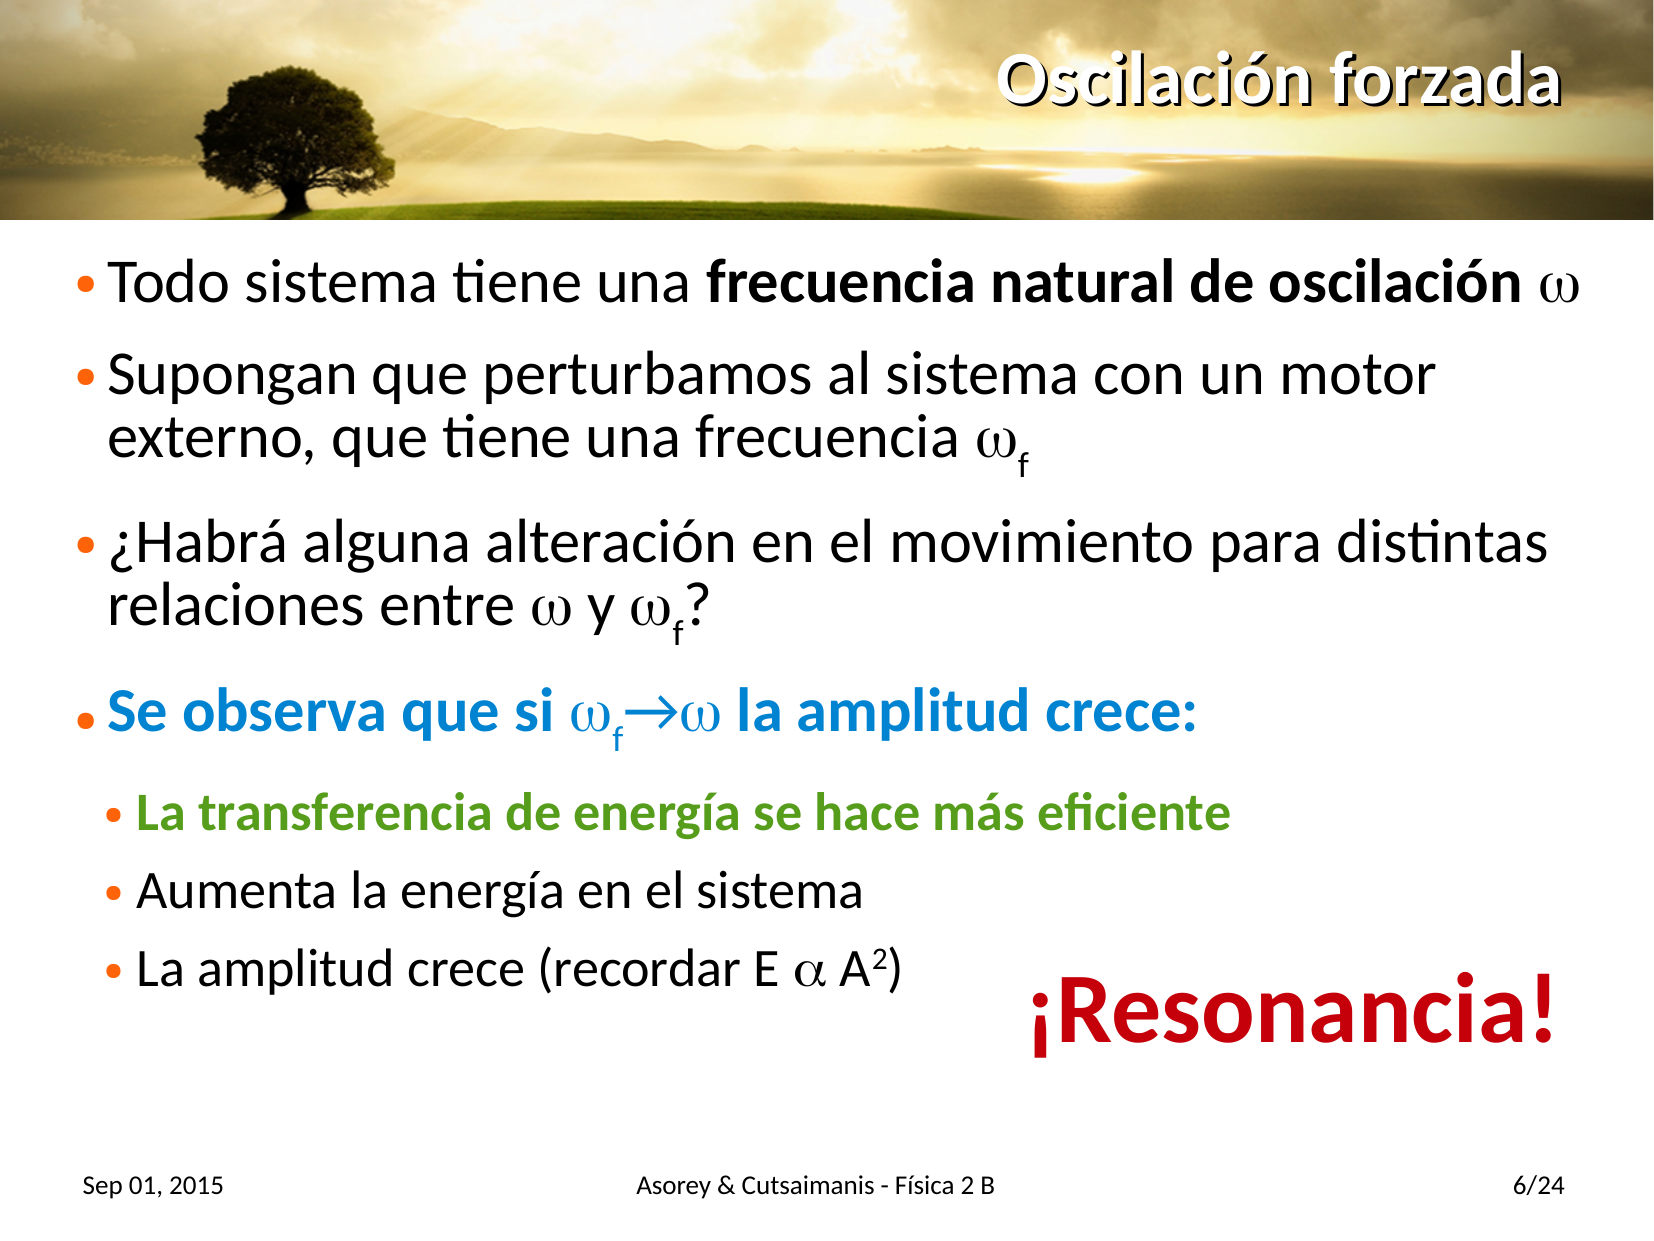

# Oscilación forzada
Todo sistema tiene una frecuencia natural de oscilación w
Supongan que perturbamos al sistema con un motor externo, que tiene una frecuencia wf
¿Habrá alguna alteración en el movimiento para distintas relaciones entre w y wf?
Se observa que si wf→w la amplitud crece:
La transferencia de energía se hace más eficiente
Aumenta la energía en el sistema
La amplitud crece (recordar E a A2)
¡Resonancia!
Sep 01, 2015
Asorey & Cutsaimanis - Física 2 B
6